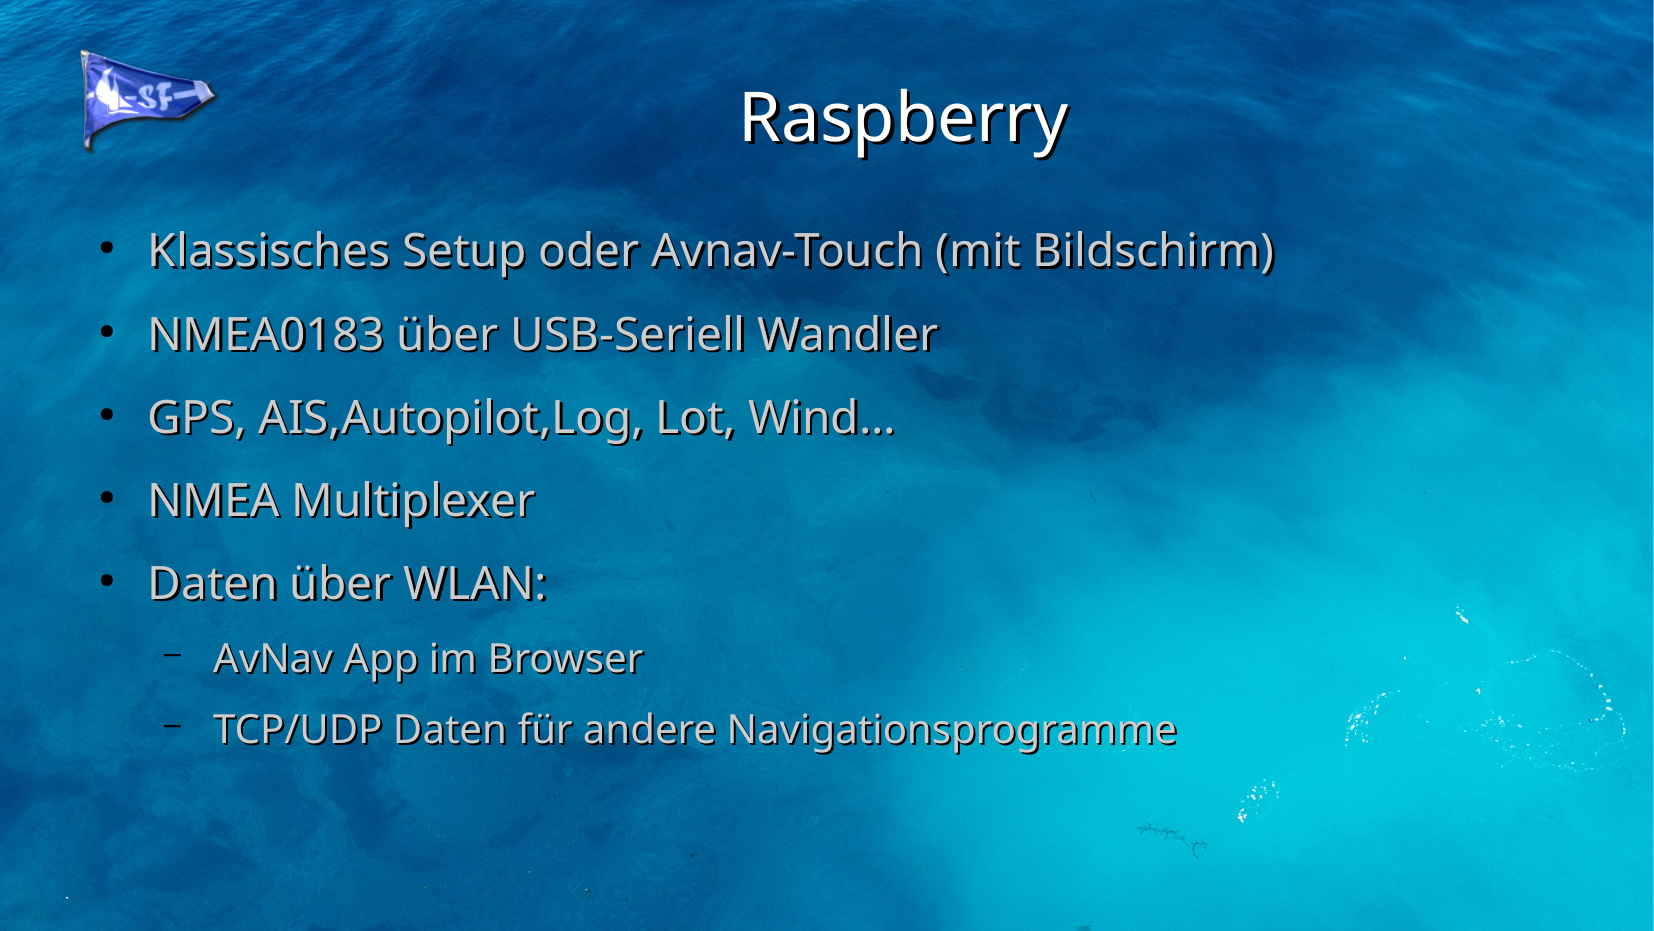

# Raspberry
Klassisches Setup oder Avnav-Touch (mit Bildschirm)
NMEA0183 über USB-Seriell Wandler
GPS, AIS,Autopilot,Log, Lot, Wind…
NMEA Multiplexer
Daten über WLAN:
AvNav App im Browser
TCP/UDP Daten für andere Navigationsprogramme